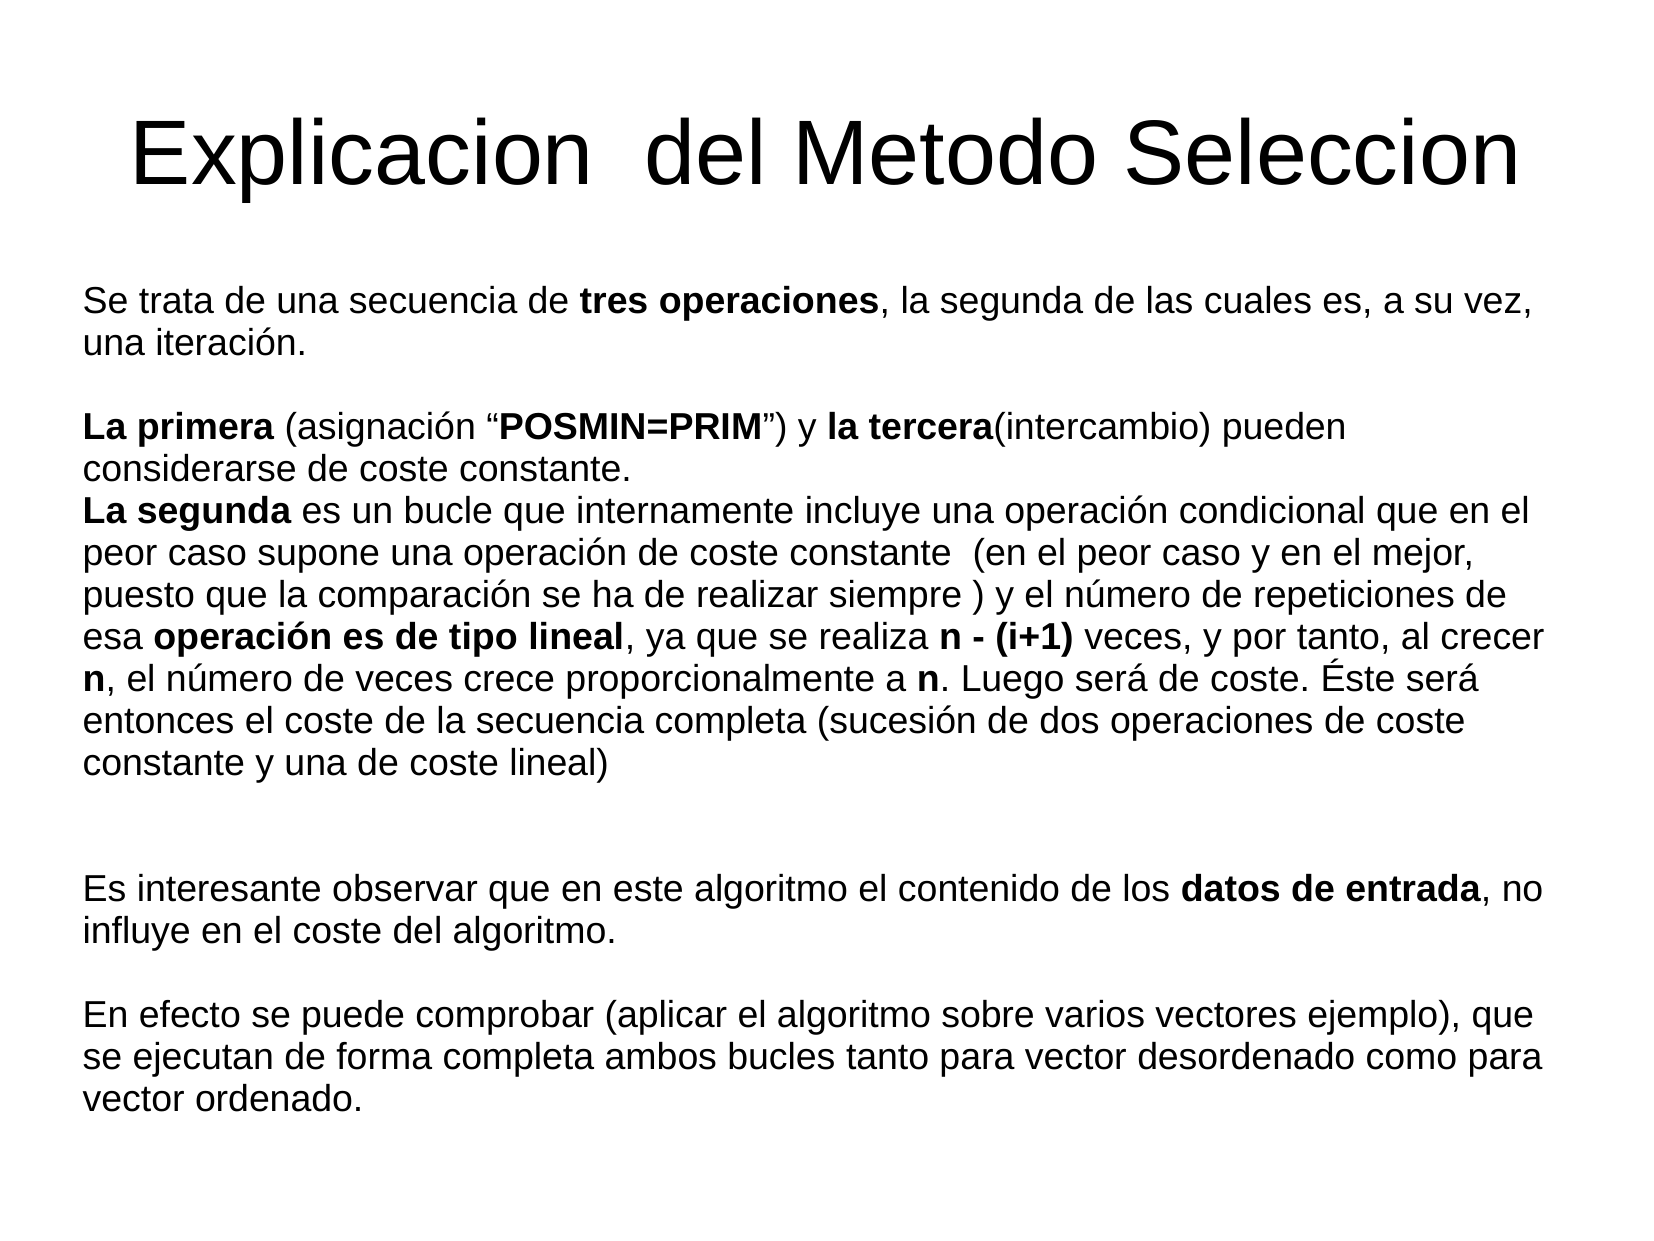

# Explicacion del Metodo Seleccion
Se trata de una secuencia de tres operaciones, la segunda de las cuales es, a su vez, una iteración.
La primera (asignación “POSMIN=PRIM”) y la tercera(intercambio) pueden considerarse de coste constante.
La segunda es un bucle que internamente incluye una operación condicional que en el peor caso supone una operación de coste constante (en el peor caso y en el mejor, puesto que la comparación se ha de realizar siempre ) y el número de repeticiones de esa operación es de tipo lineal, ya que se realiza n - (i+1) veces, y por tanto, al crecer n, el número de veces crece proporcionalmente a n. Luego será de coste. Éste será entonces el coste de la secuencia completa (sucesión de dos operaciones de coste constante y una de coste lineal)
Es interesante observar que en este algoritmo el contenido de los datos de entrada, no influye en el coste del algoritmo.
En efecto se puede comprobar (aplicar el algoritmo sobre varios vectores ejemplo), que se ejecutan de forma completa ambos bucles tanto para vector desordenado como para vector ordenado.